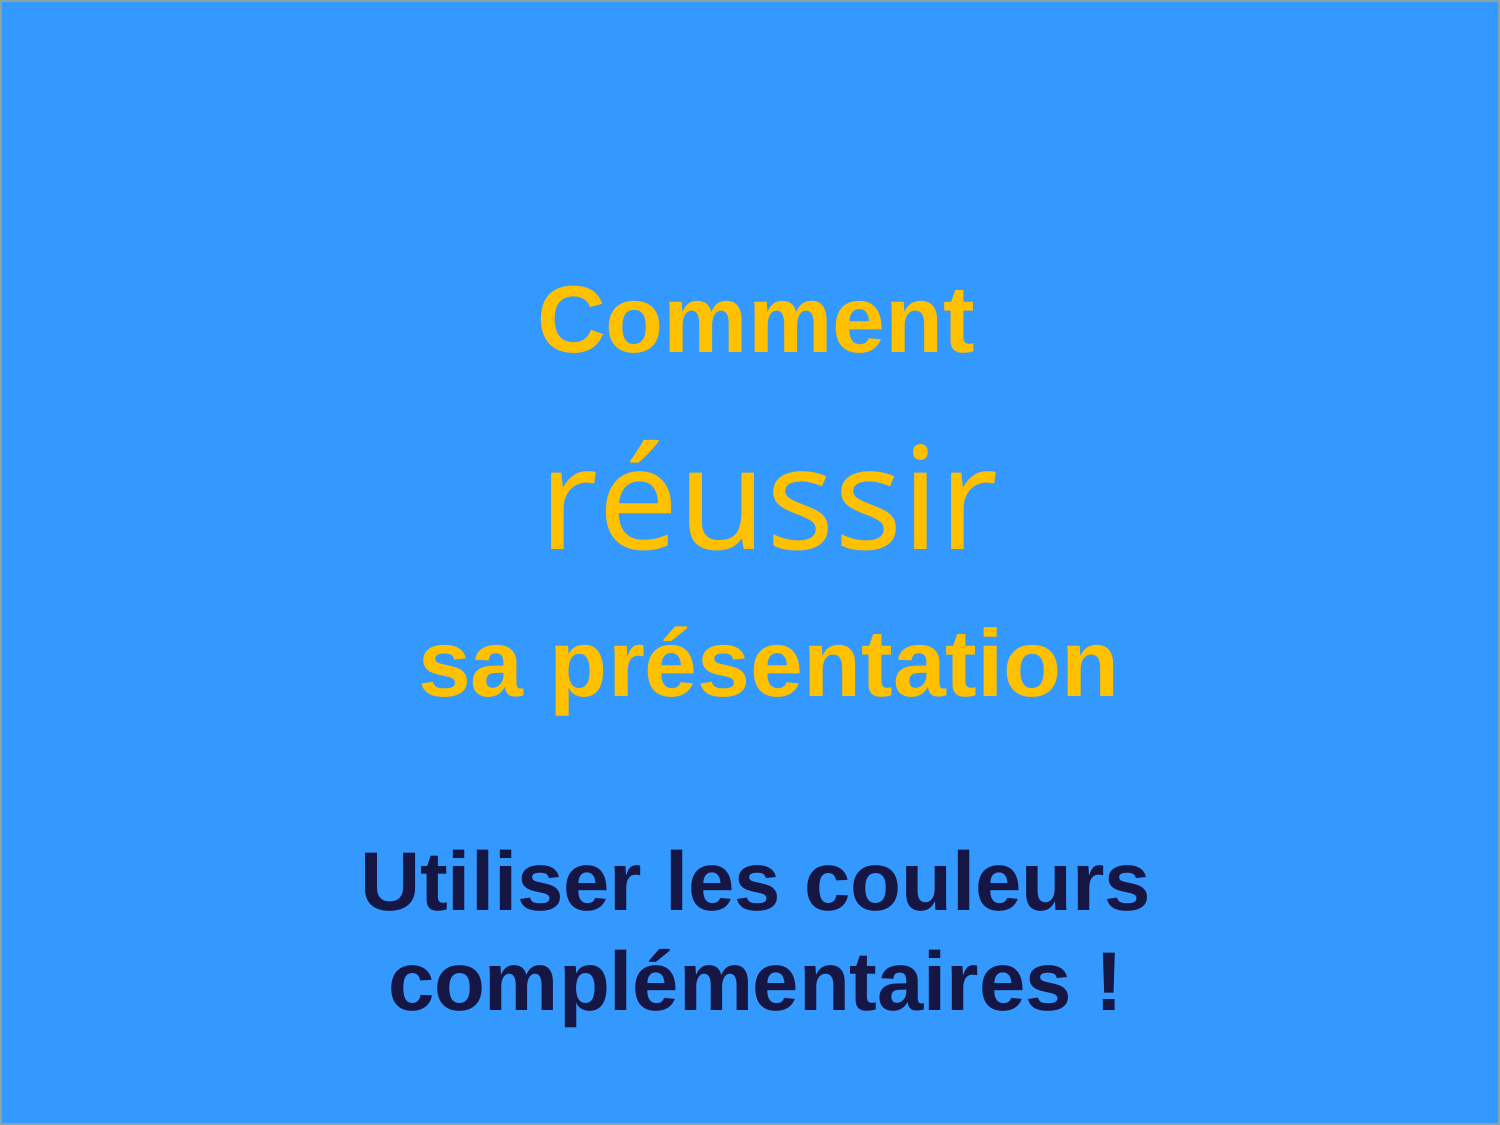

Comment
 réussir
 sa présentation
# Utiliser les couleurs complémentaires !